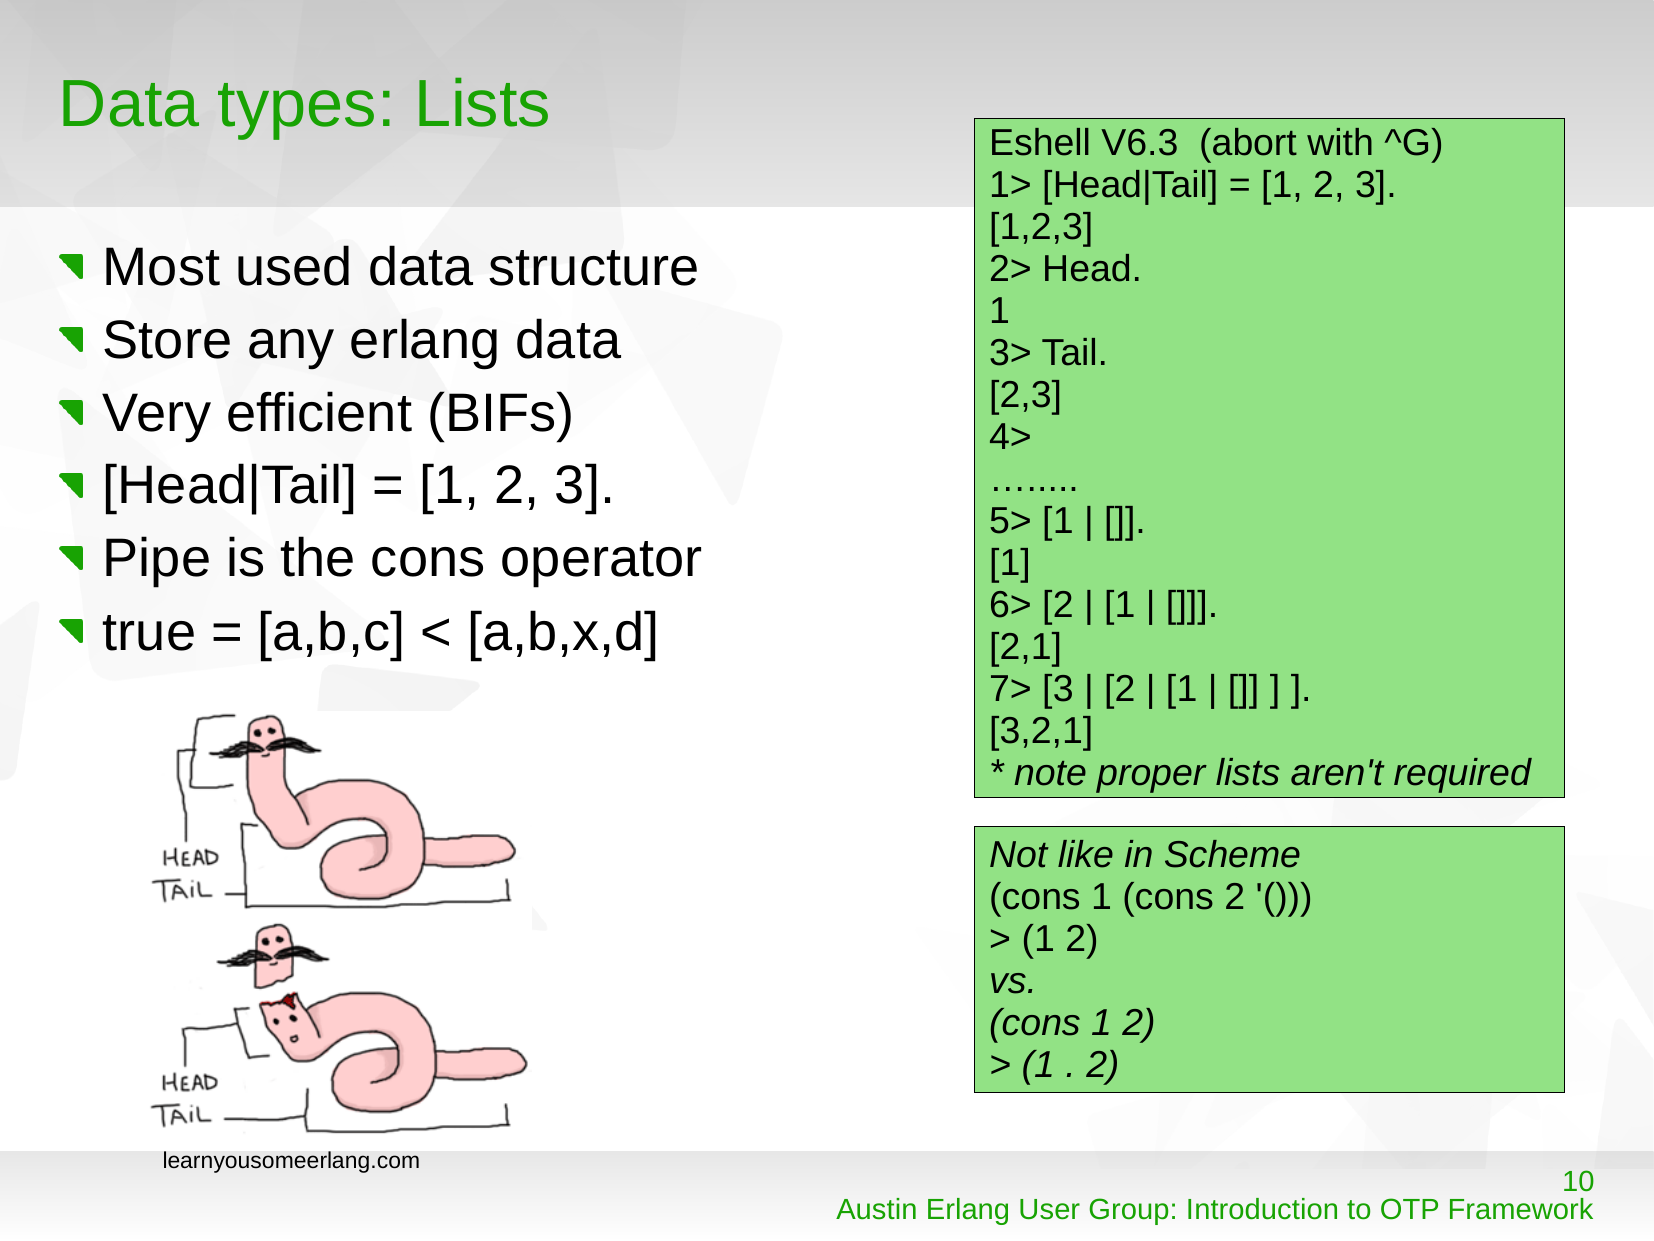

# Data types: Lists
Eshell V6.3 (abort with ^G)
1> [Head|Tail] = [1, 2, 3].
[1,2,3]
2> Head.
1
3> Tail.
[2,3]
4>
….....
5> [1 | []].
[1]
6> [2 | [1 | []]].
[2,1]
7> [3 | [2 | [1 | []] ] ].
[3,2,1]
* note proper lists aren't required
Most used data structure
Store any erlang data
Very efficient (BIFs)
[Head|Tail] = [1, 2, 3].
Pipe is the cons operator
true = [a,b,c] < [a,b,x,d]
learnyousomeerlang.com
Not like in Scheme
(cons 1 (cons 2 '()))
> (1 2)
vs.
(cons 1 2)
> (1 . 2)
10
Austin Erlang User Group: Introduction to OTP Framework